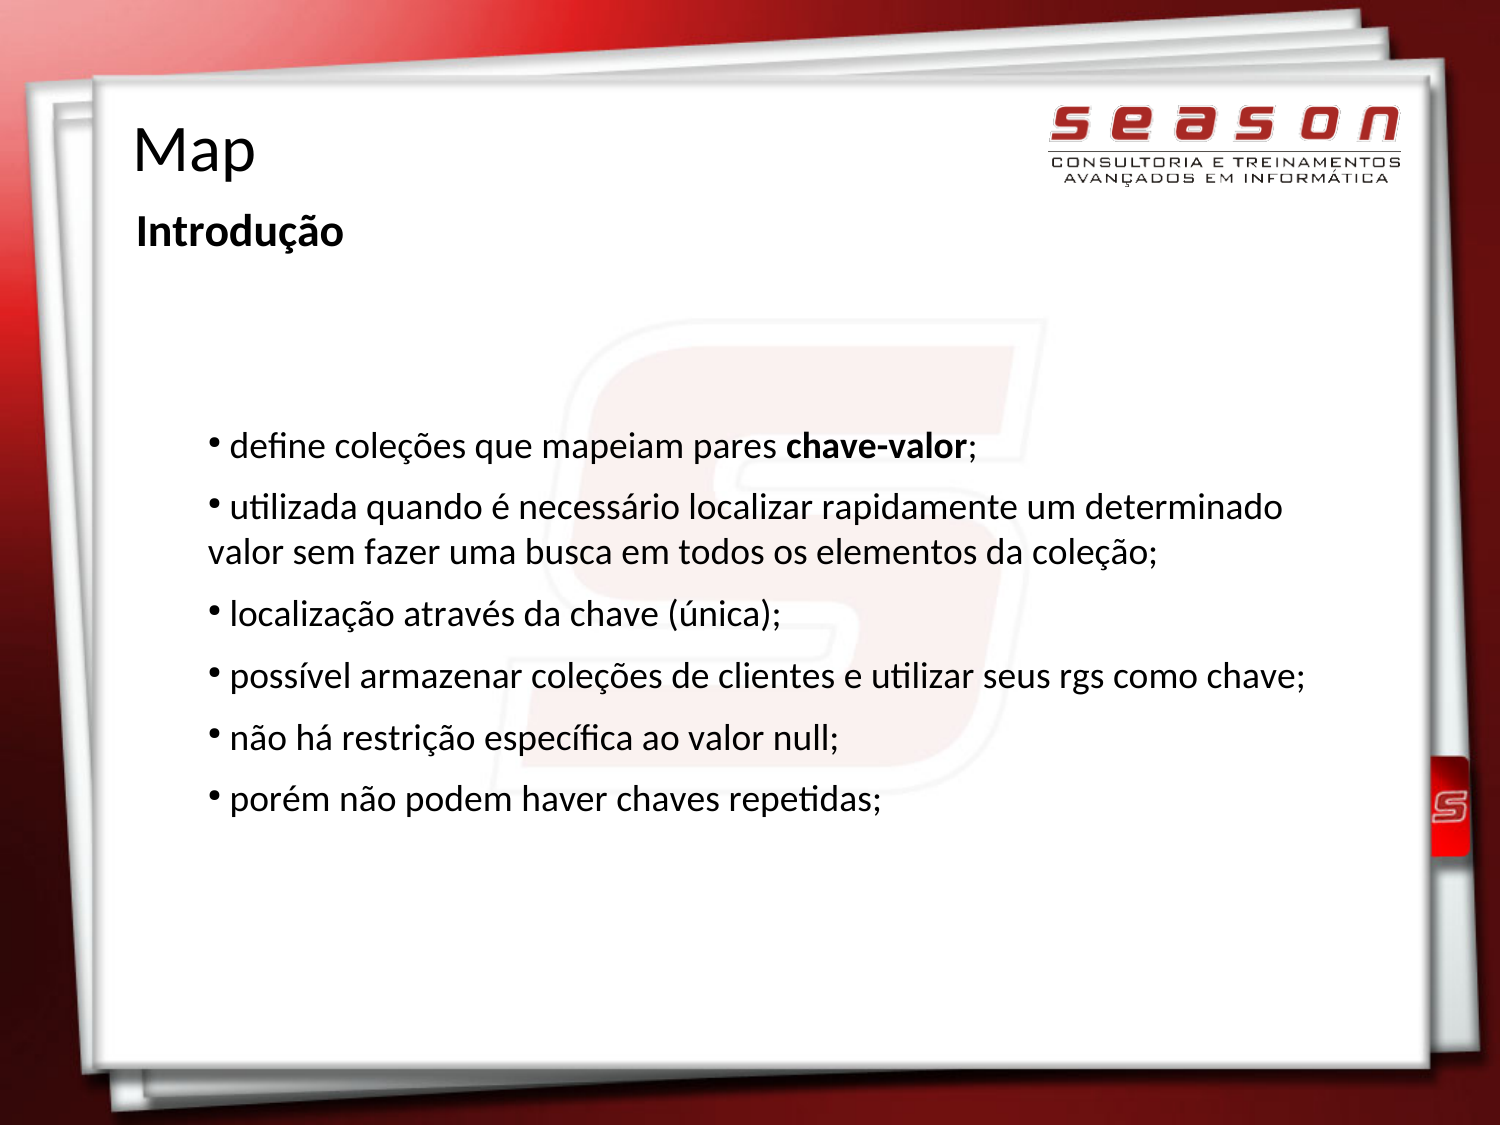

# Map
Introdução
 define coleções que mapeiam pares chave-valor;
 utilizada quando é necessário localizar rapidamente um determinado valor sem fazer uma busca em todos os elementos da coleção;
 localização através da chave (única);
 possível armazenar coleções de clientes e utilizar seus rgs como chave;
 não há restrição específica ao valor null;
 porém não podem haver chaves repetidas;